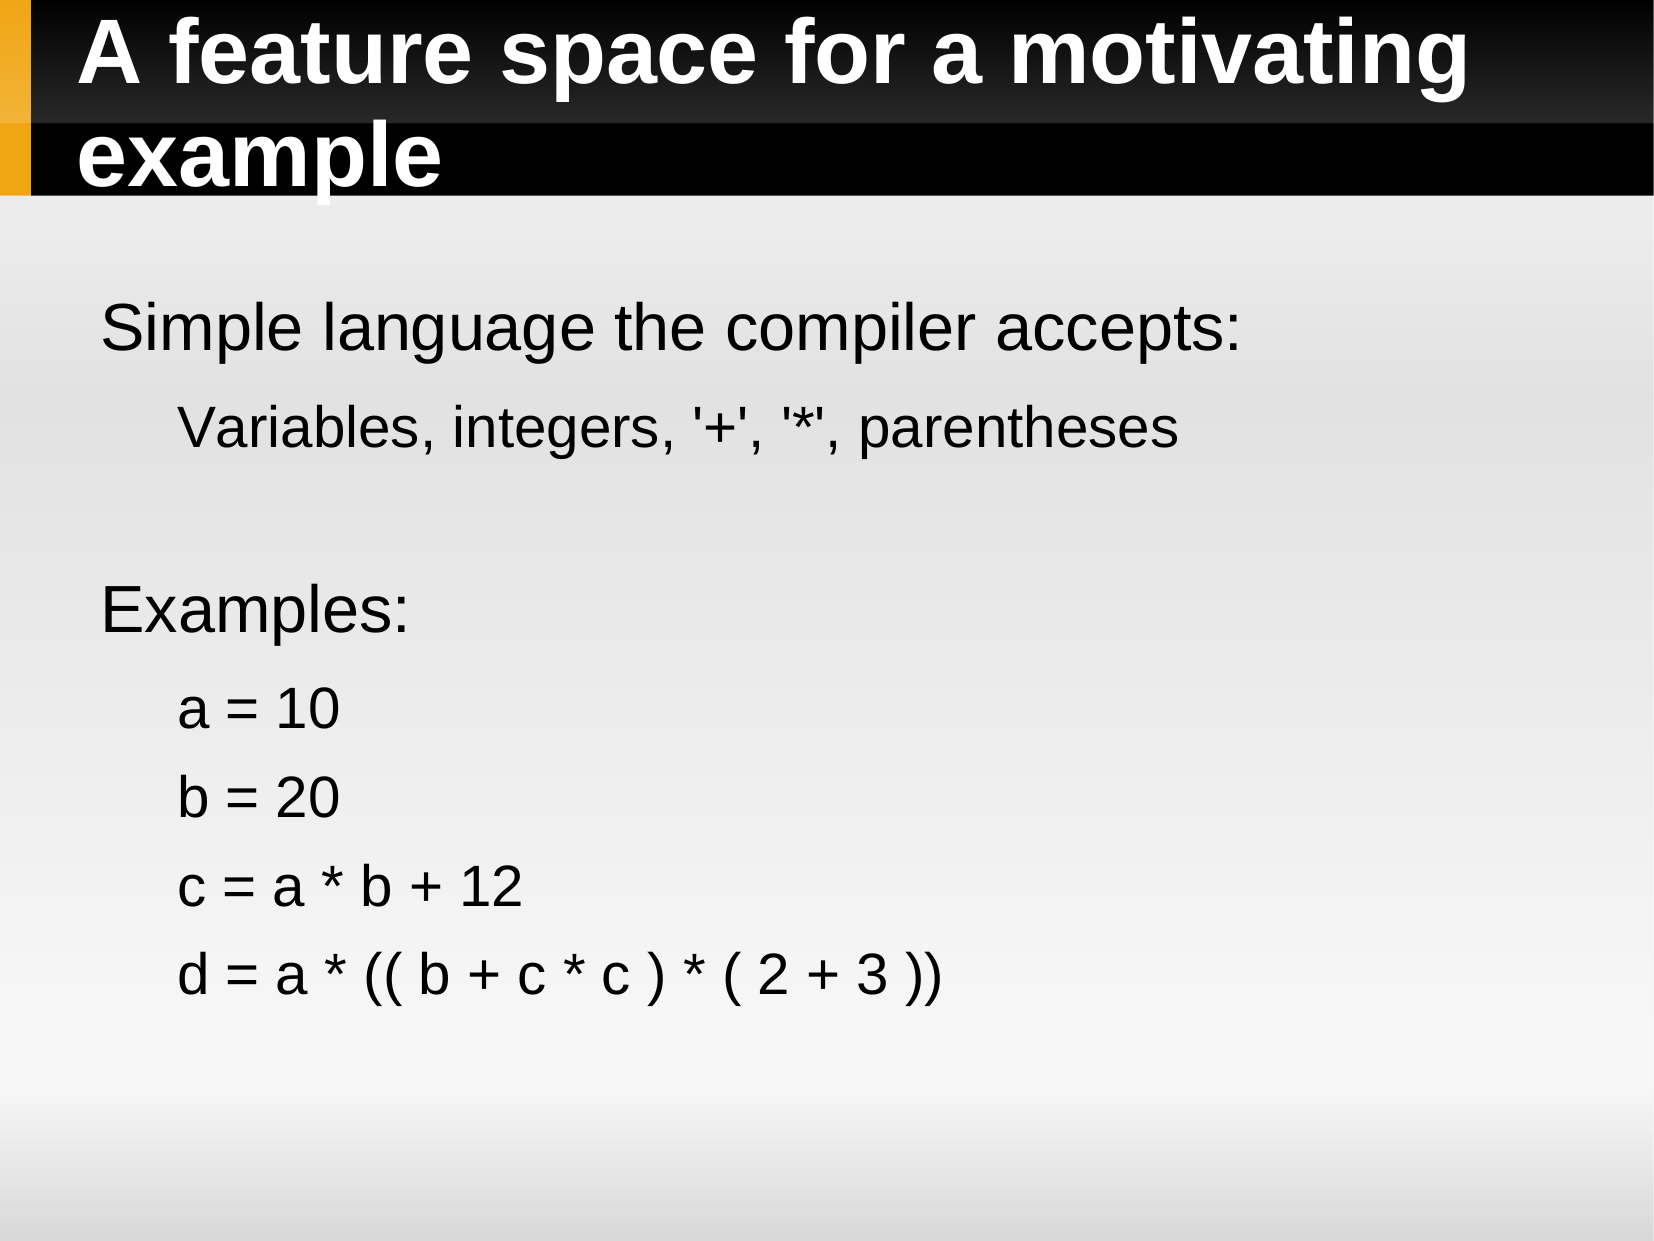

# A feature space for a motivating example
Simple language the compiler accepts:
Variables, integers, '+', '*', parentheses
Examples:
a = 10
b = 20
c = a * b + 12
d = a * (( b + c * c ) * ( 2 + 3 ))